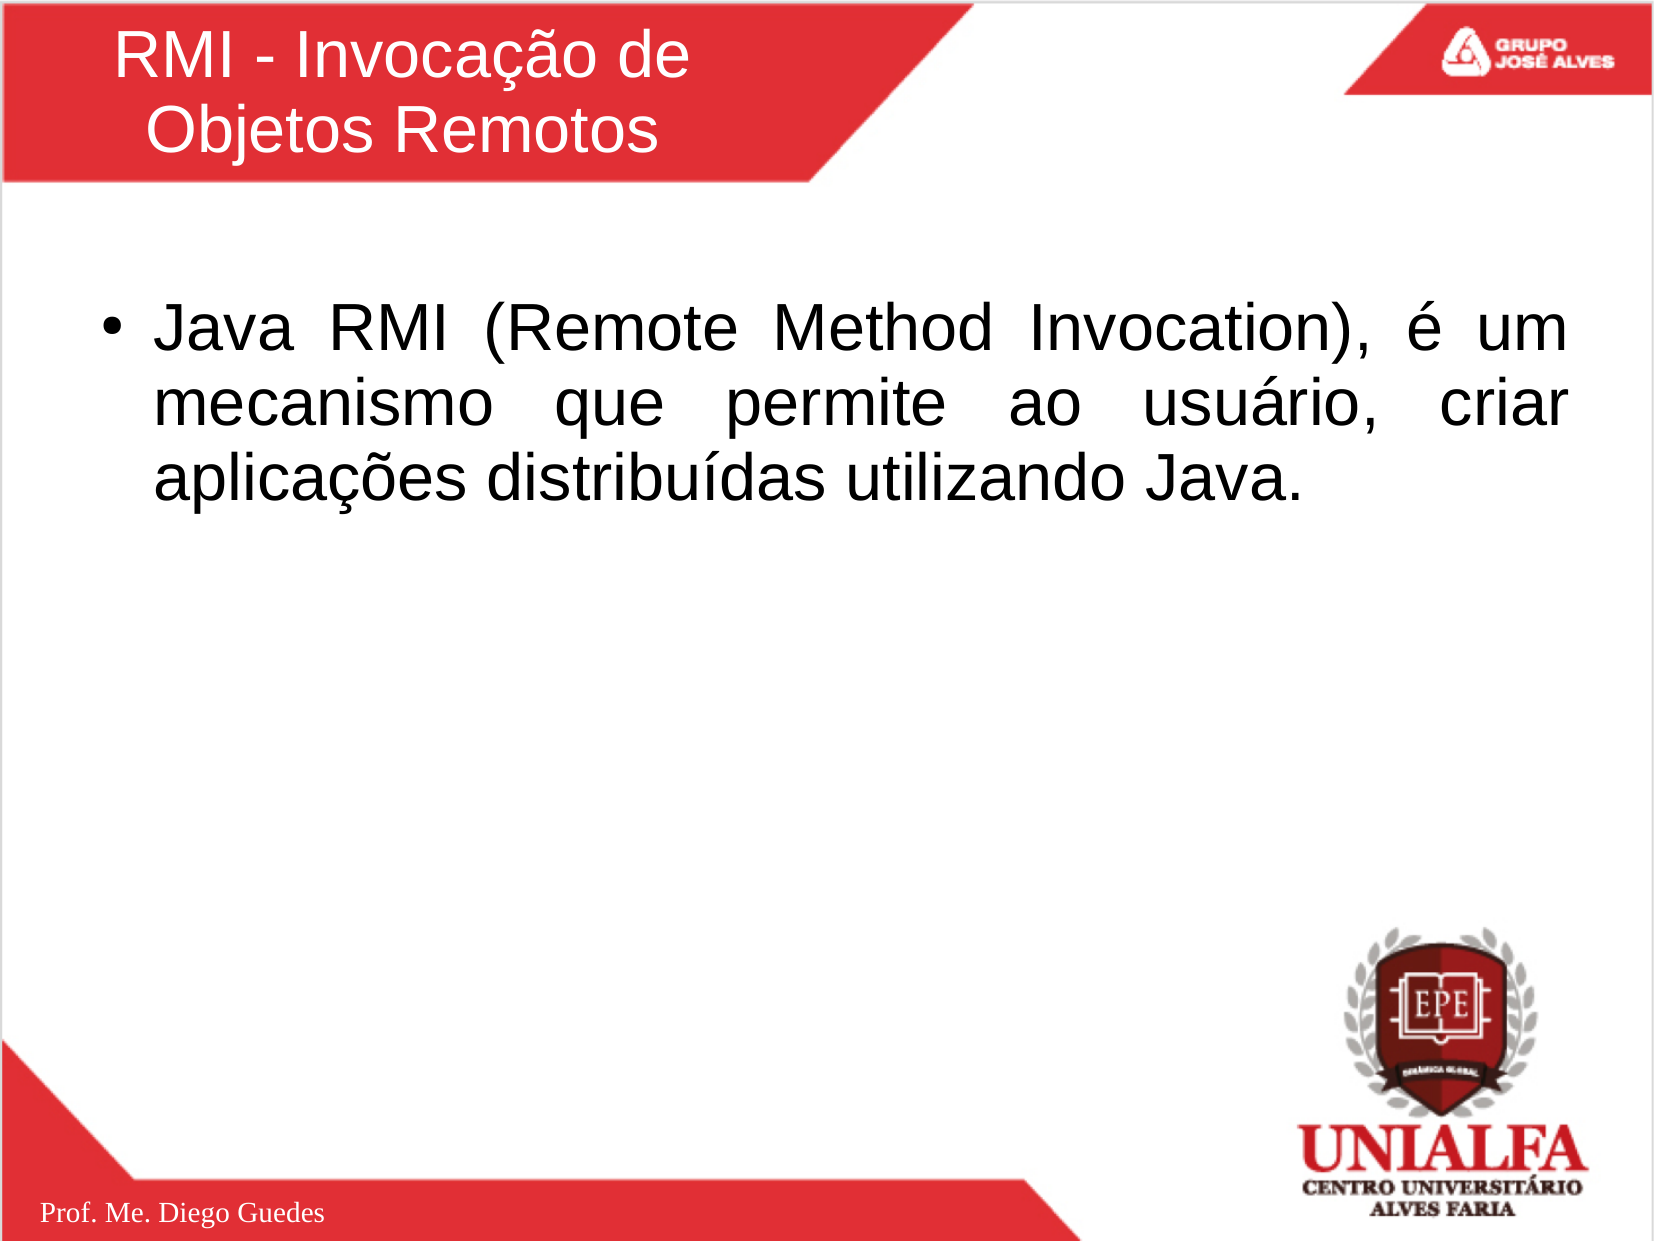

# RMI - Invocação de Objetos Remotos
Java RMI (Remote Method Invocation), é um mecanismo que permite ao usuário, criar aplicações distribuídas utilizando Java.